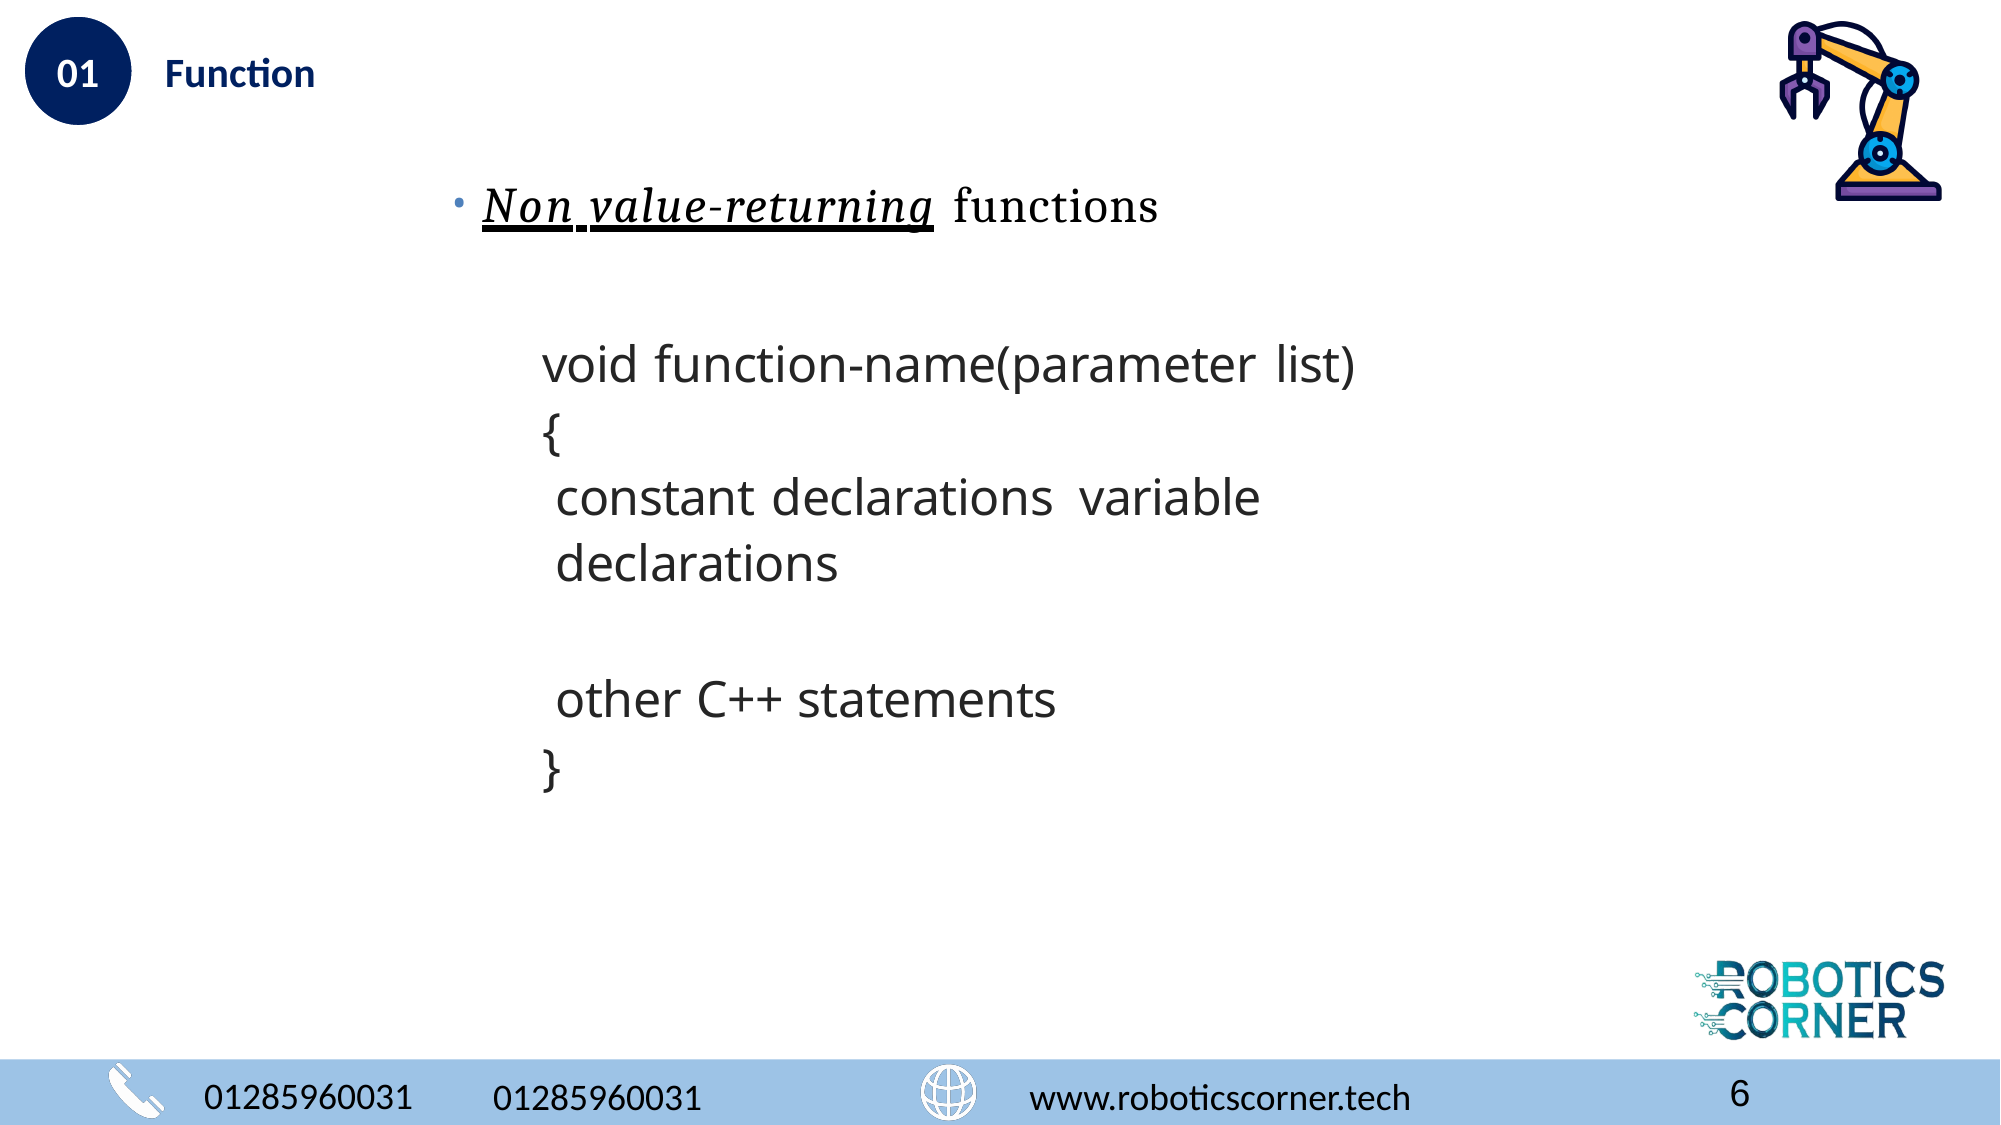

01
Function
Non value-returning functions
void function-name(parameter list)
{
constant declarations variable declarations
other C++ statements
}
Function Definition
(cont.)